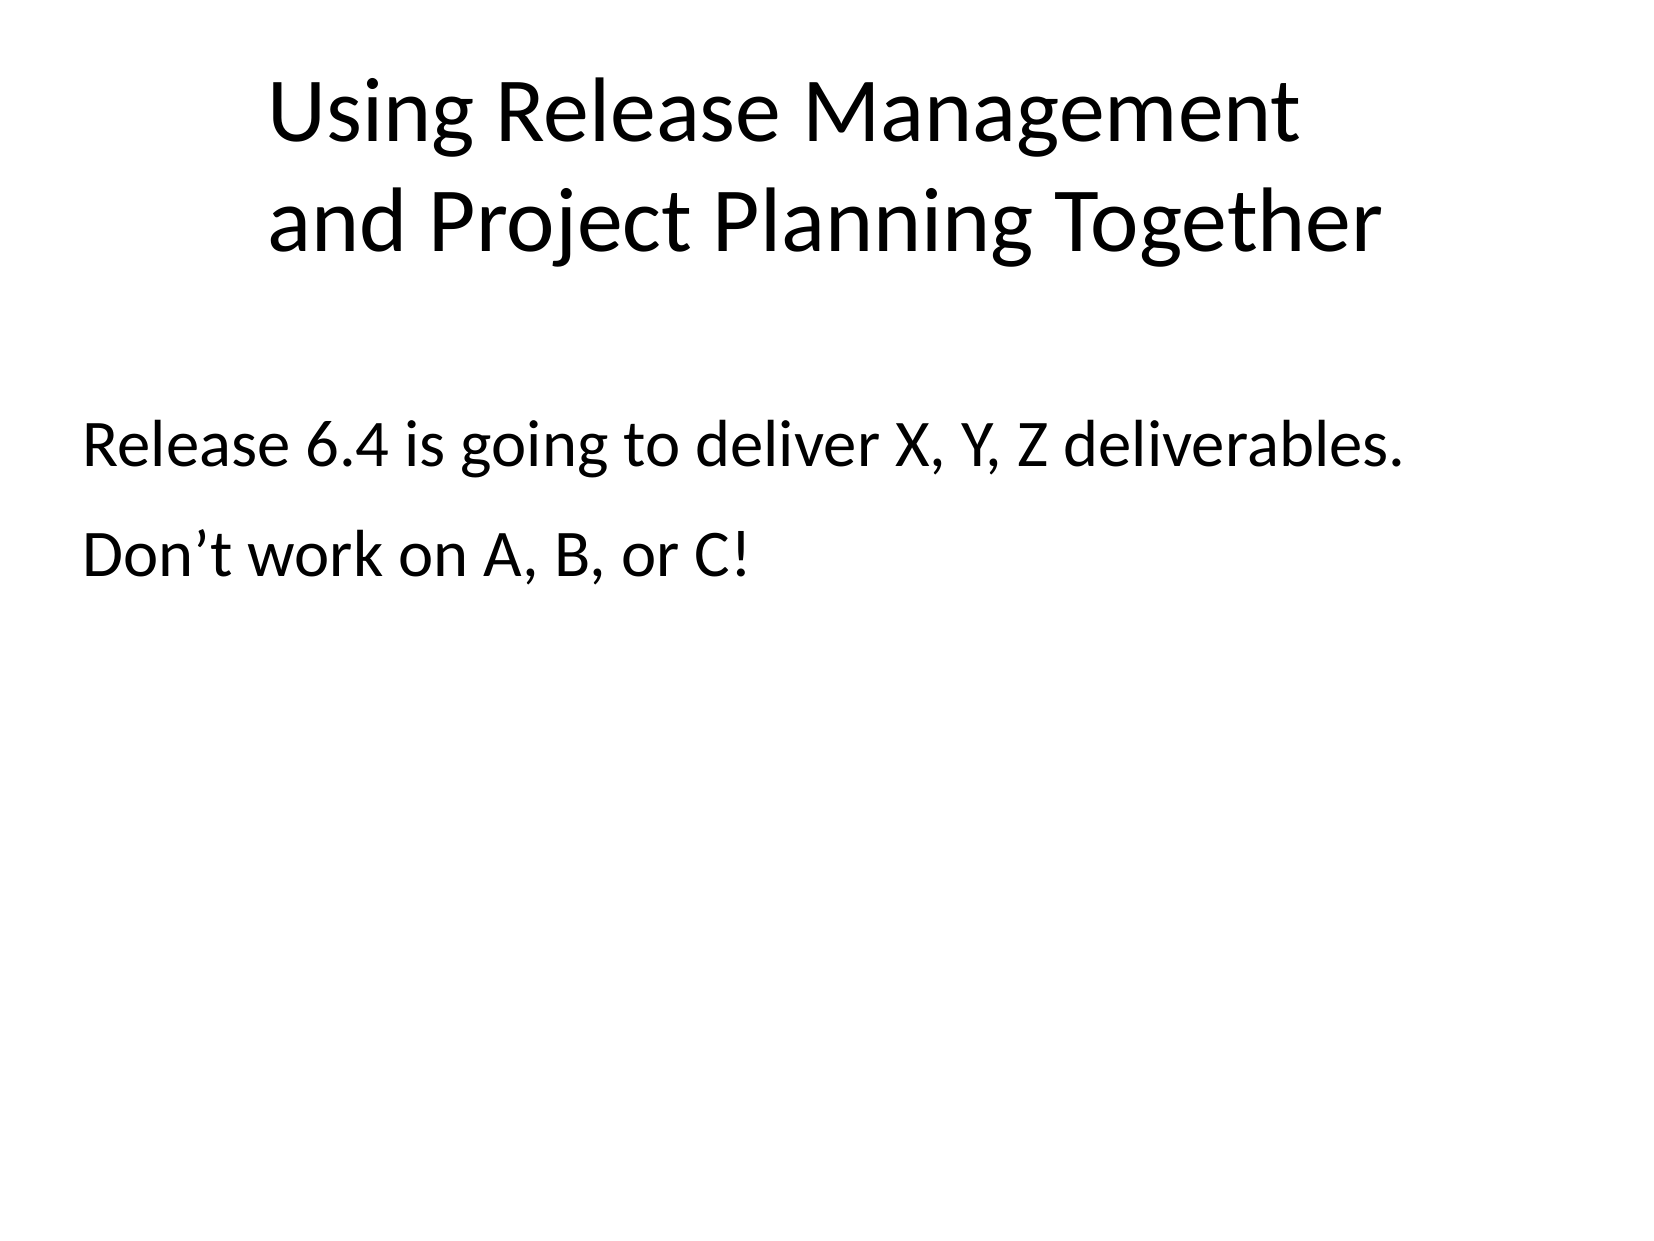

# Using Release Management and Project Planning Together
Release 6.4 is going to deliver X, Y, Z deliverables.
Don’t work on A, B, or C!